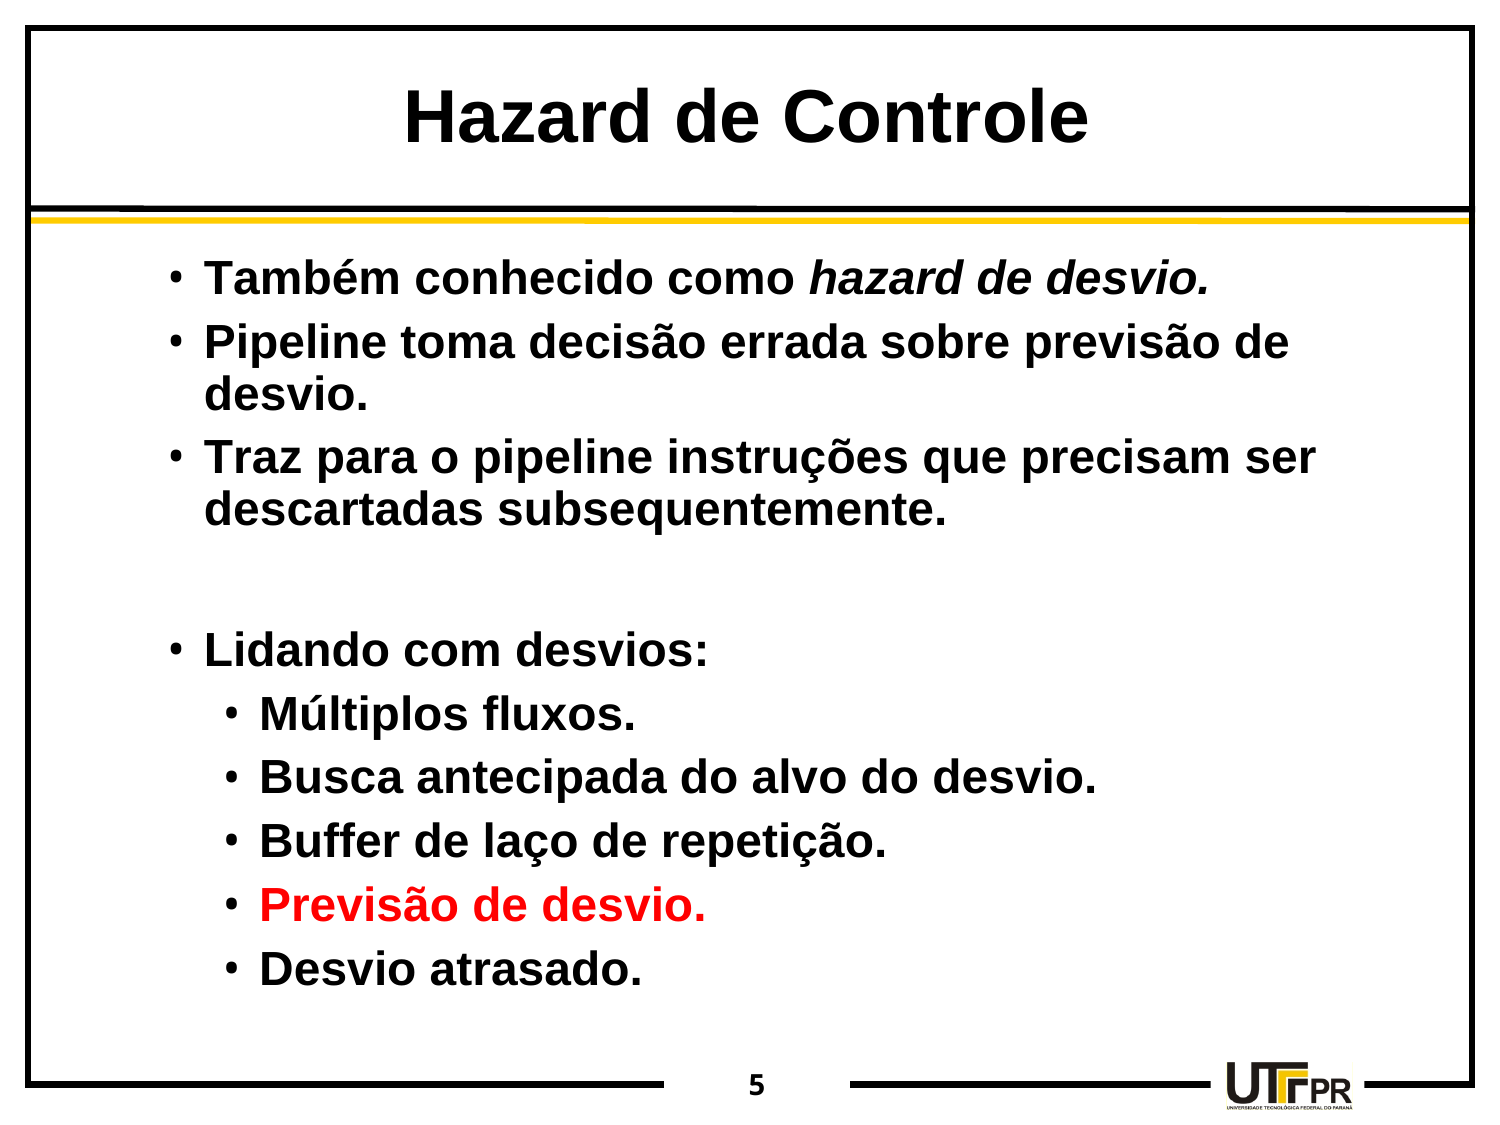

Hazard de Controle
# Também conhecido como hazard de desvio.
Pipeline toma decisão errada sobre previsão de desvio.
Traz para o pipeline instruções que precisam ser descartadas subsequentemente.
Lidando com desvios:
Múltiplos fluxos.
Busca antecipada do alvo do desvio.
Buffer de laço de repetição.
Previsão de desvio.
Desvio atrasado.